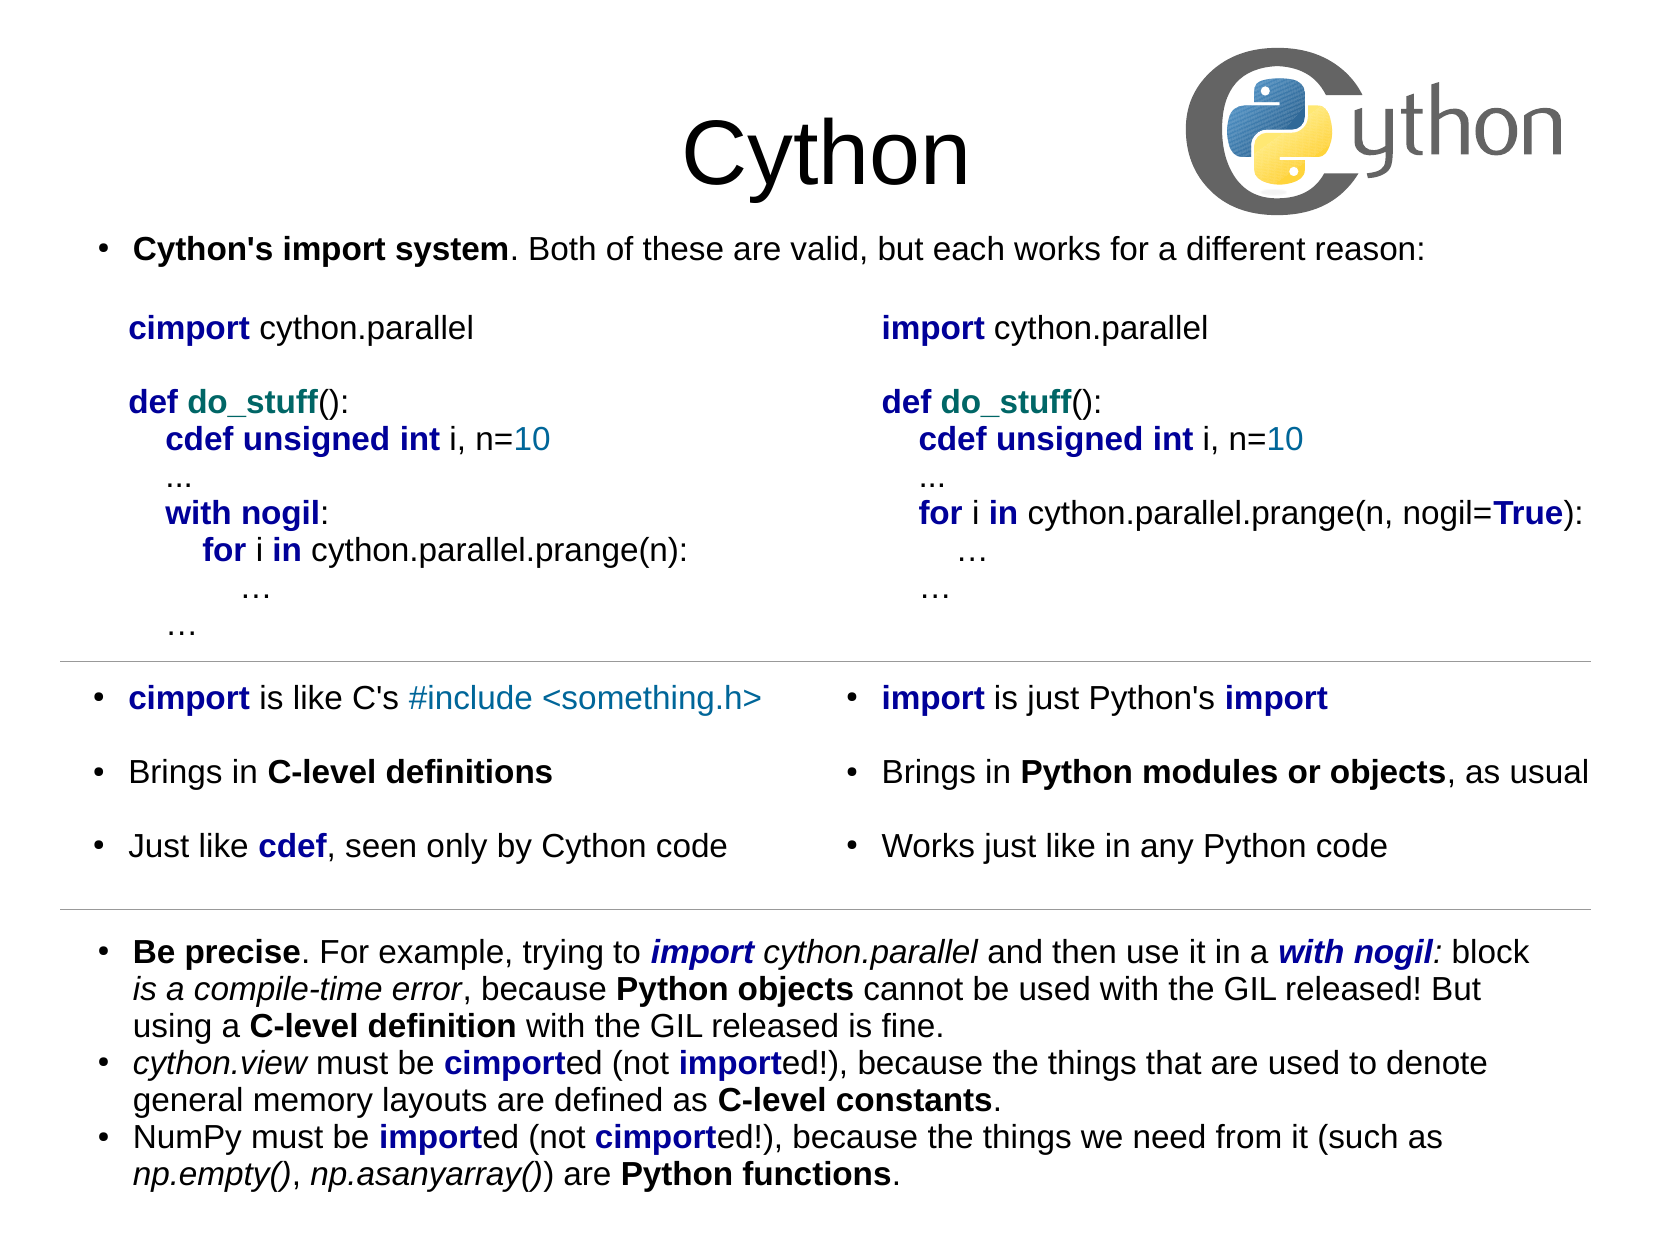

# Cython
Cython's import system. Both of these are valid, but each works for a different reason:
Be precise. For example, trying to import cython.parallel and then use it in a with nogil: block is a compile-time error, because Python objects cannot be used with the GIL released! But using a C-level definition with the GIL released is fine.
cython.view must be cimported (not imported!), because the things that are used to denote general memory layouts are defined as C-level constants.
NumPy must be imported (not cimported!), because the things we need from it (such as np.empty(), np.asanyarray()) are Python functions.
cimport cython.parallel
def do_stuff():
 cdef unsigned int i, n=10
 ...
 with nogil:
 for i in cython.parallel.prange(n):
 …
 …
cimport is like C's #include <something.h>
Brings in C-level definitions
Just like cdef, seen only by Cython code
import cython.parallel
def do_stuff():
 cdef unsigned int i, n=10
 ...
 for i in cython.parallel.prange(n, nogil=True):
 …
 …
import is just Python's import
Brings in Python modules or objects, as usual
Works just like in any Python code